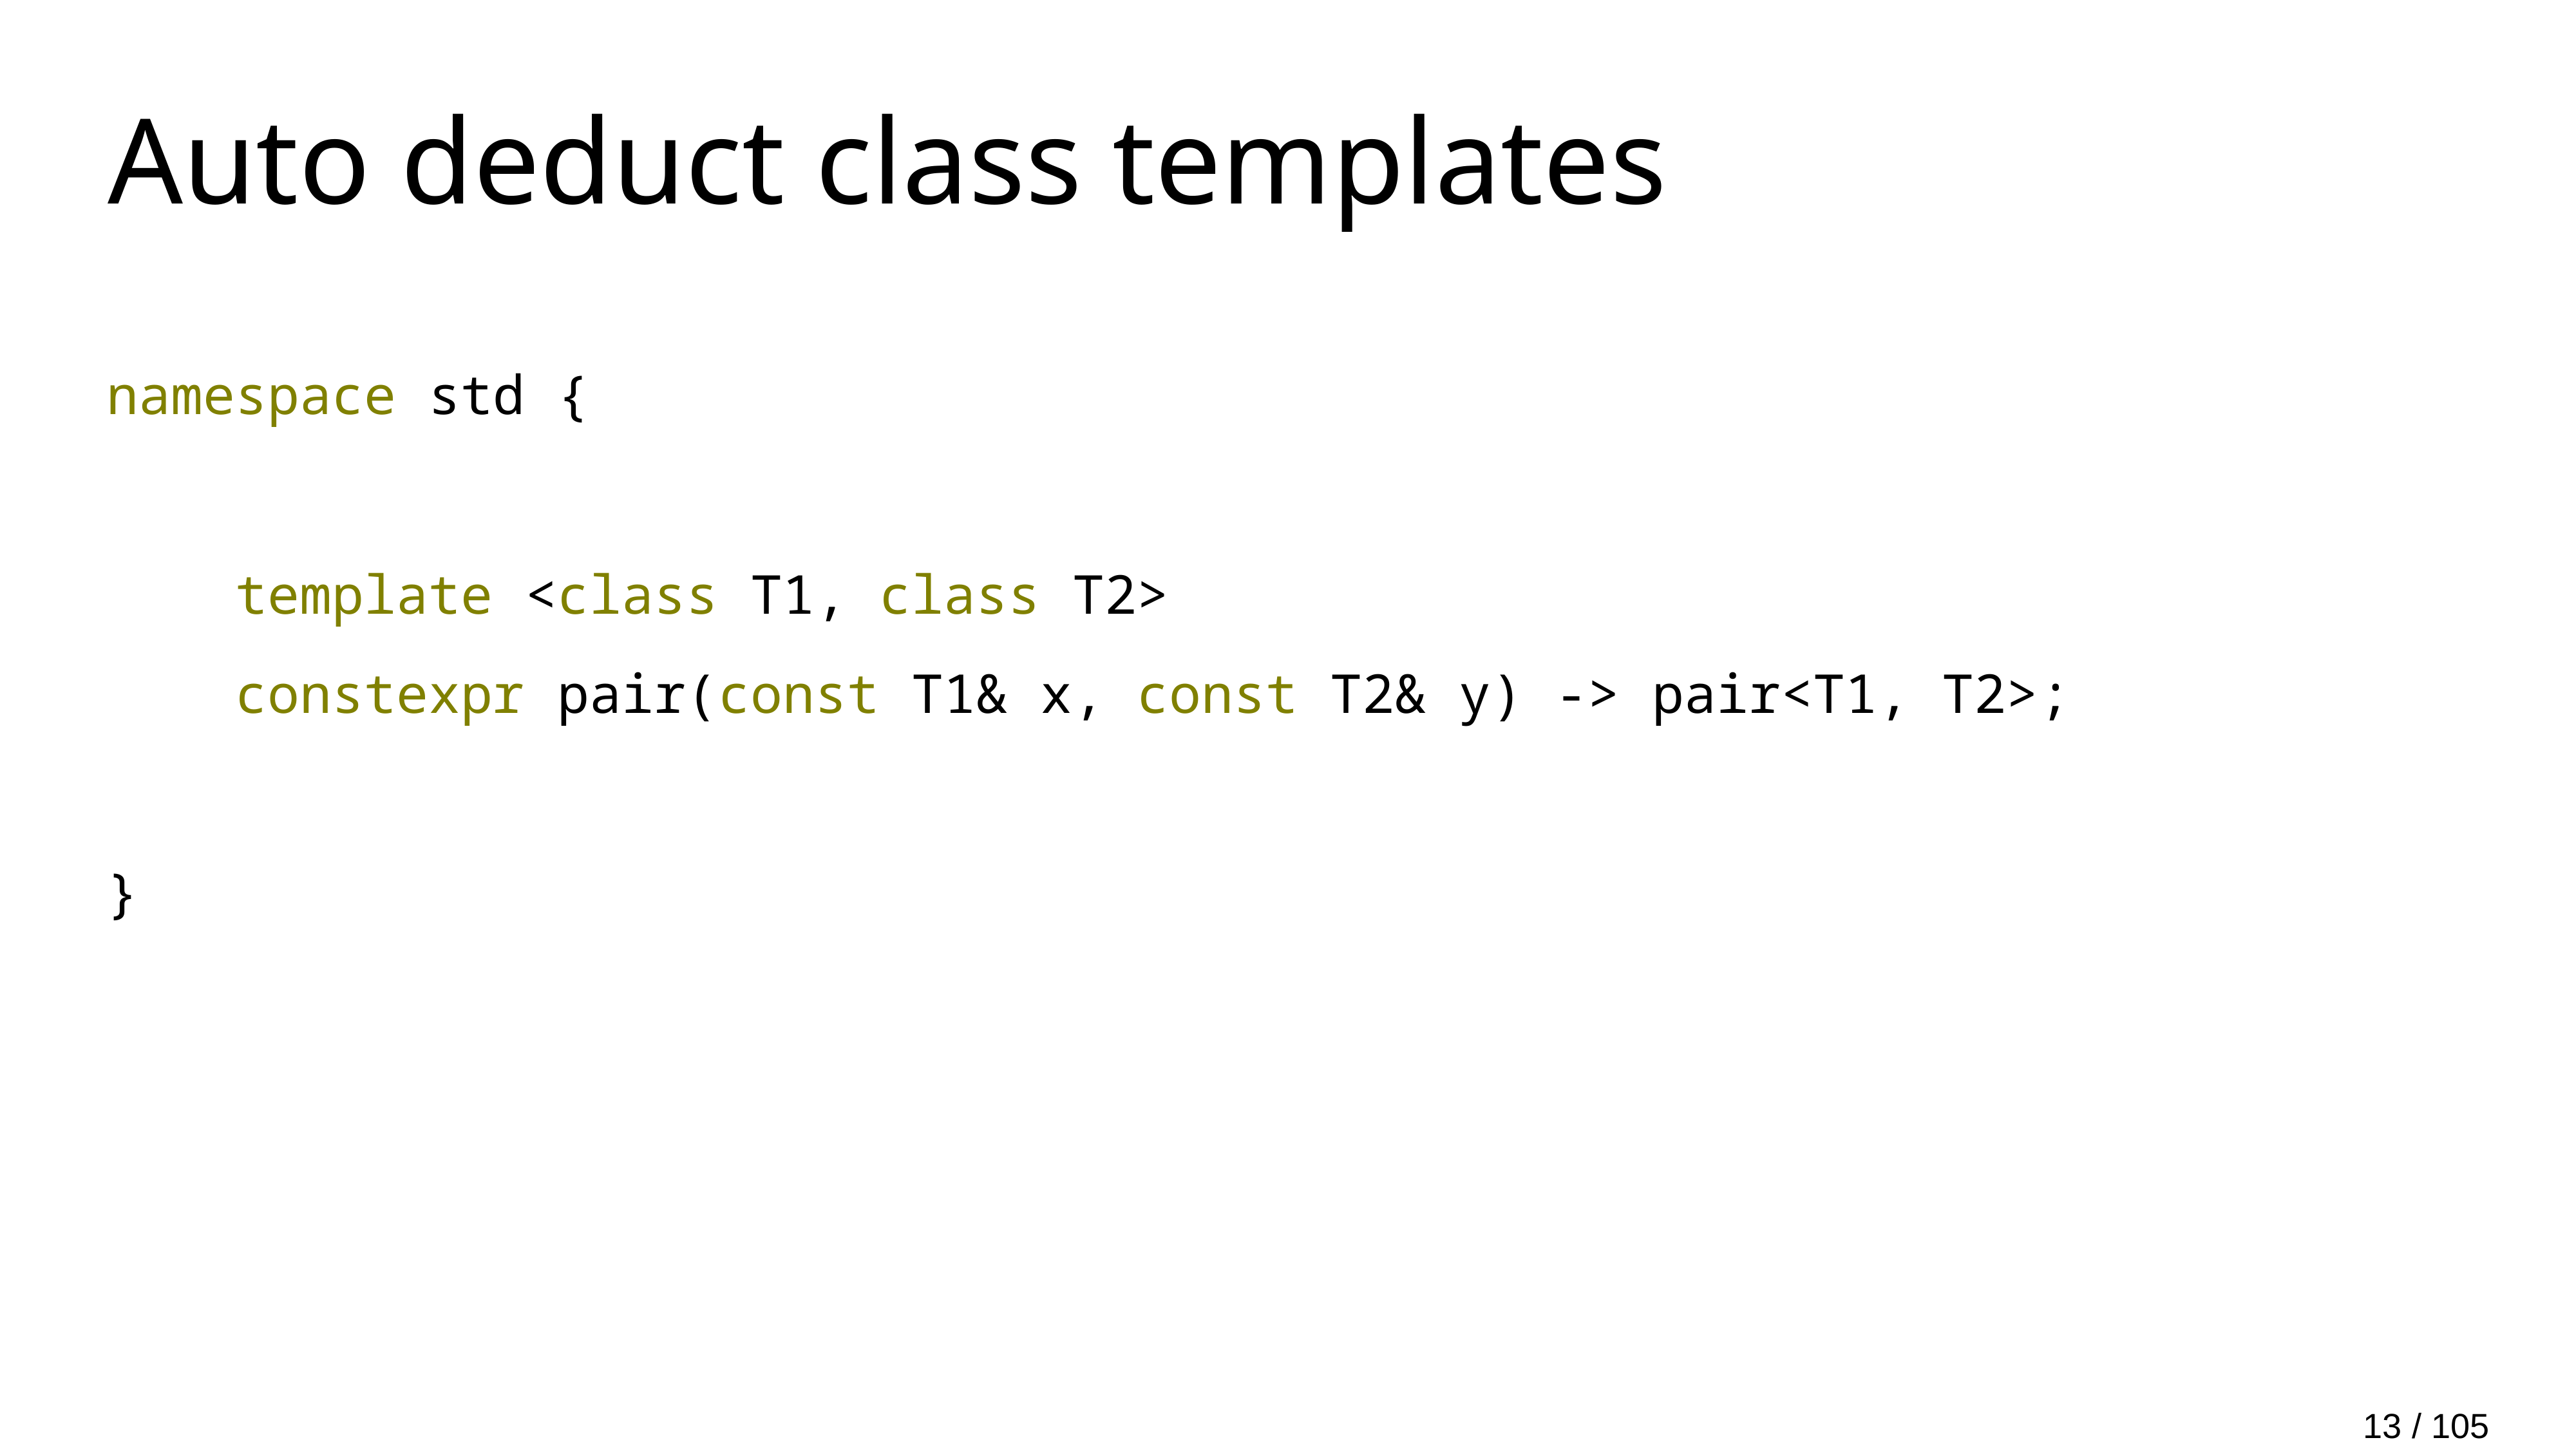

# Auto deduct class templates
namespace std {
 template <class T1, class T2>
 constexpr pair(const T1& x, const T2& y) -> pair<T1, T2>;
}